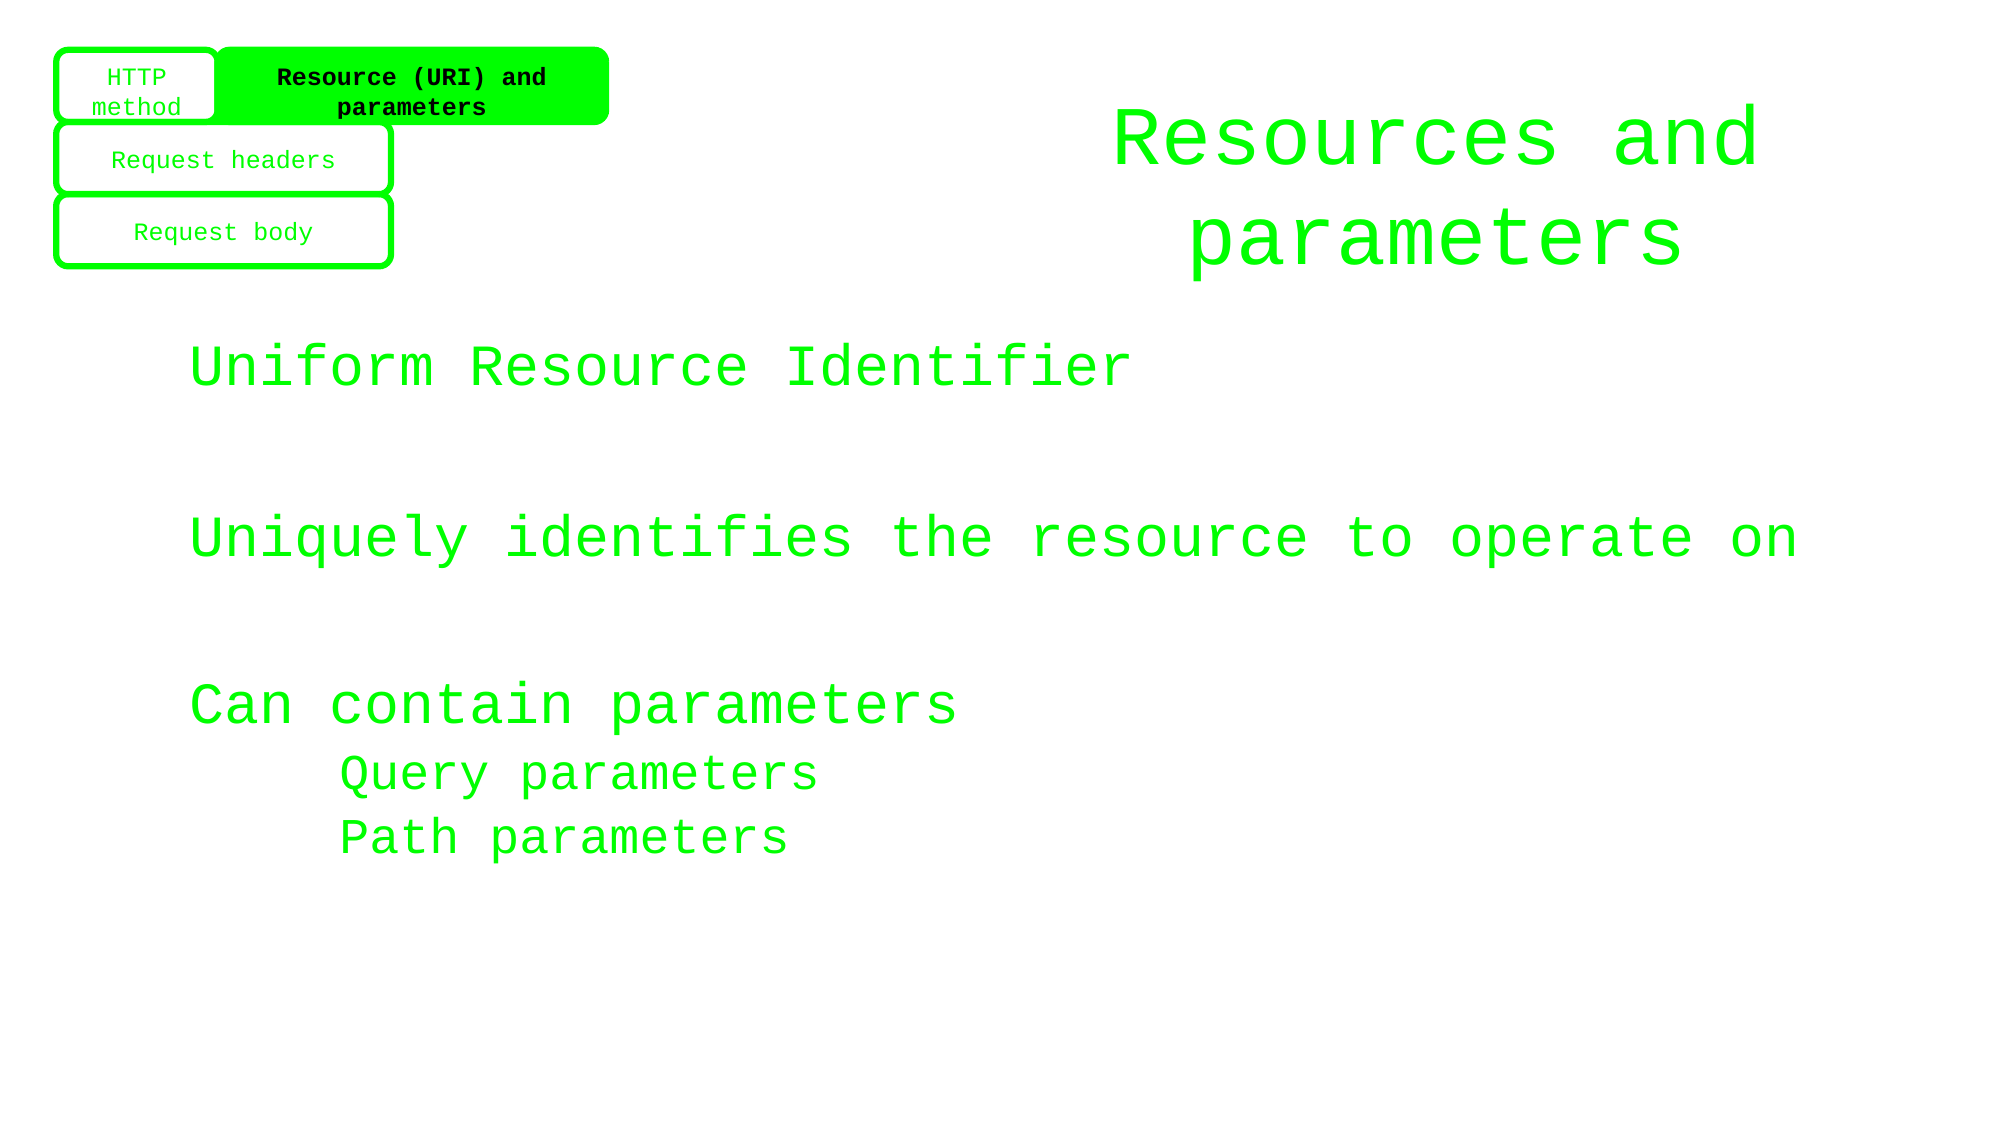

HTTP method
Resource (URI) and parameters
Resources and parameters
Request headers
Request body
# Uniform Resource Identifier
Uniquely identifies the resource to operate on
Can contain parameters
Query parameters
Path parameters